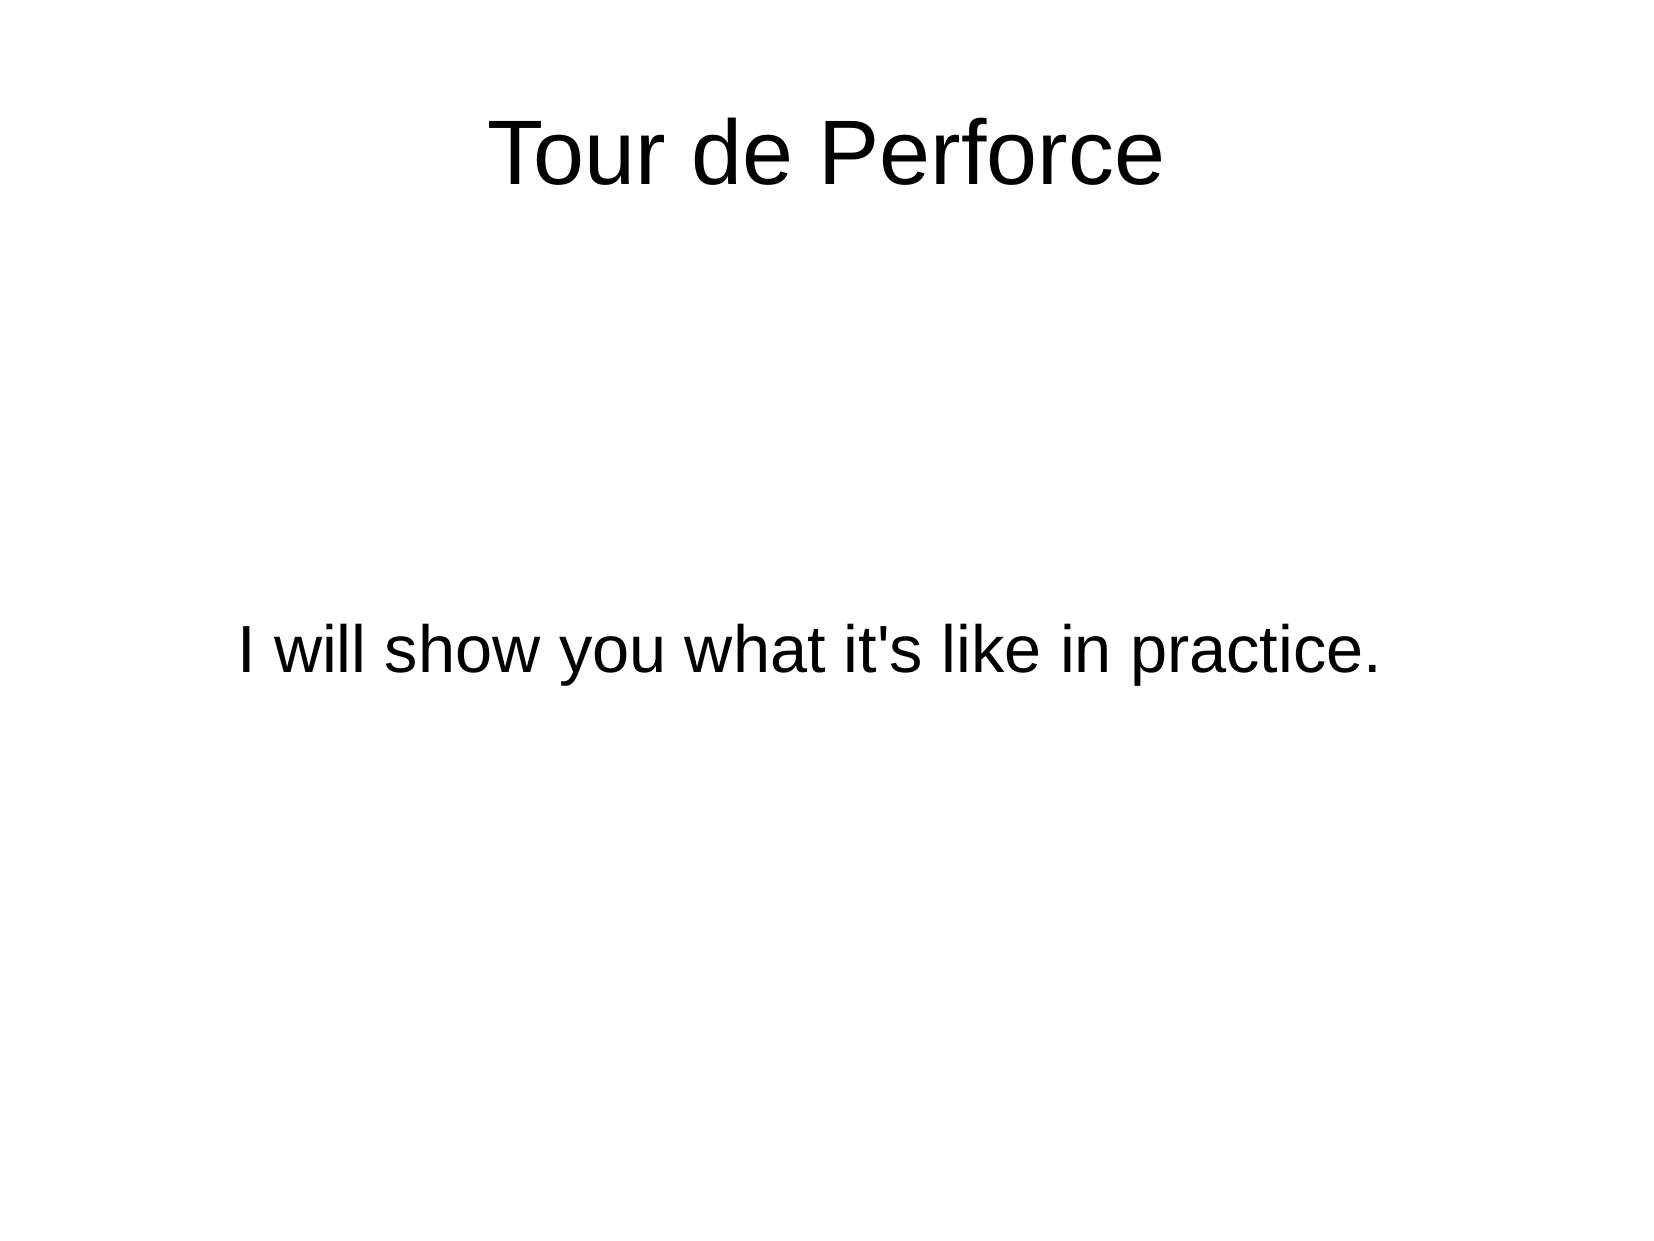

# Tour de Perforce
I will show you what it's like in practice.